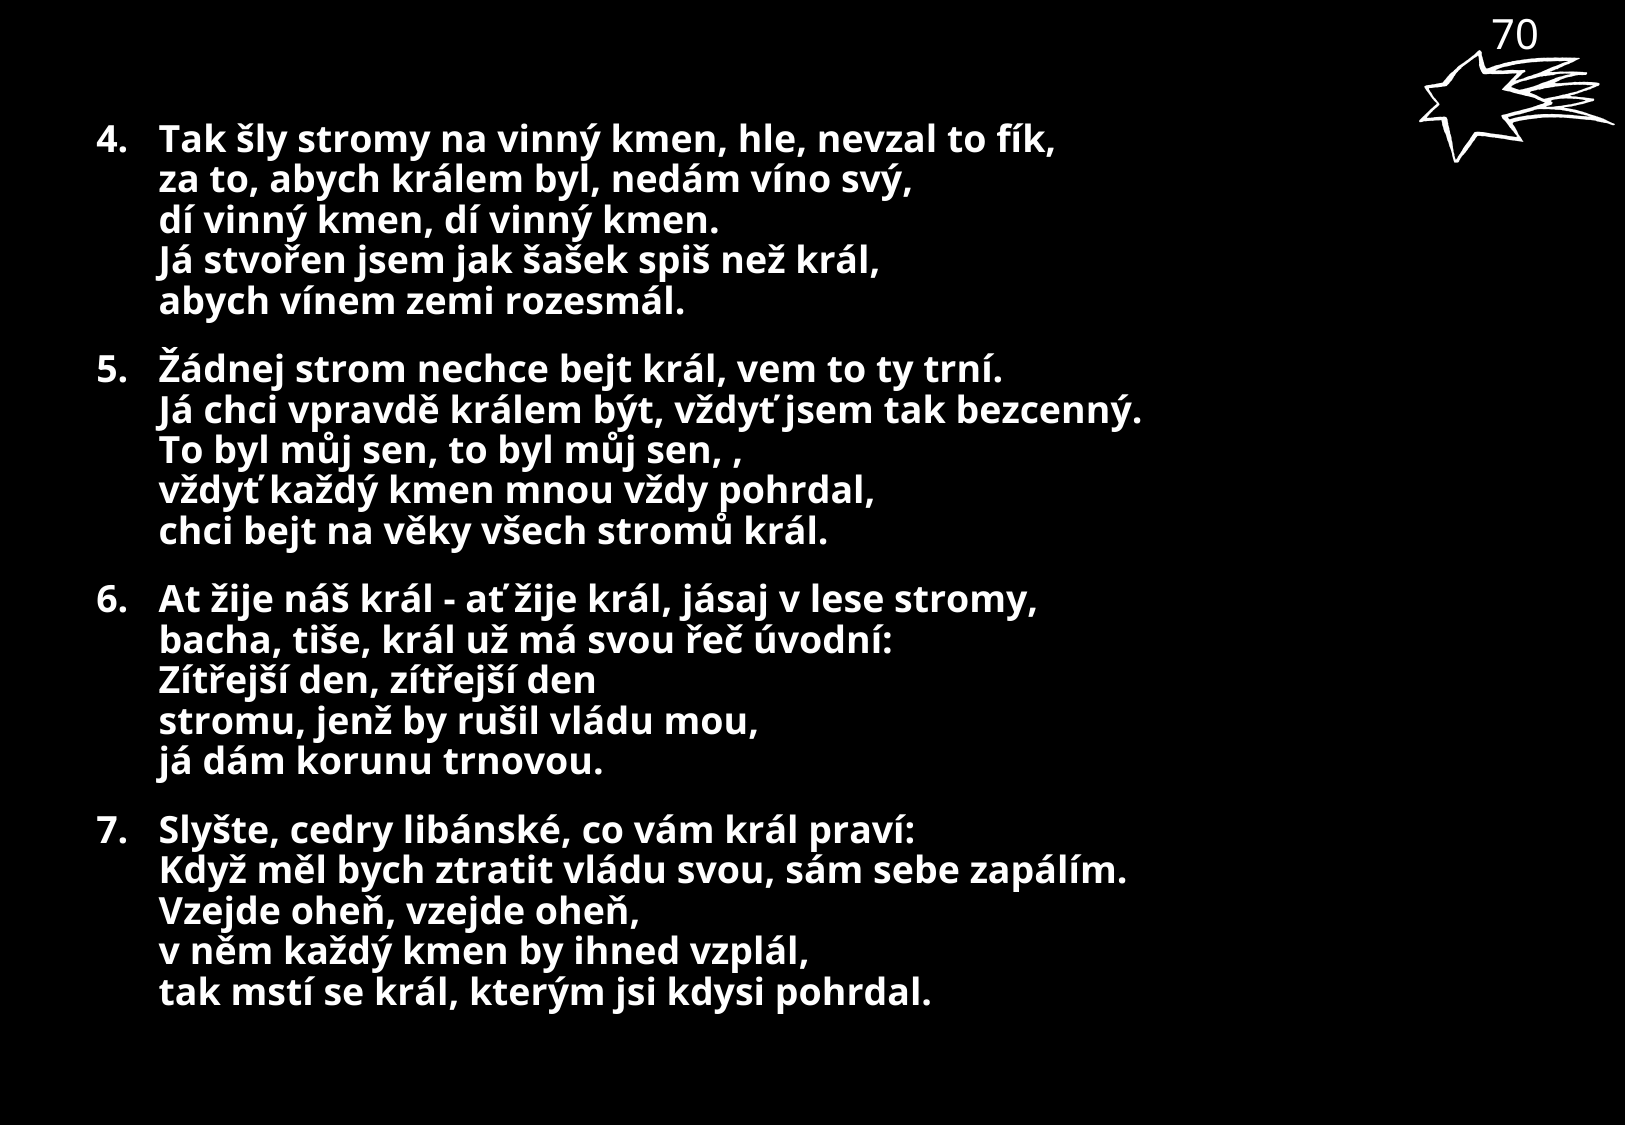

70
# 4. 	Tak šly stromy na vinný kmen, hle, nevzal to fík, za to, abych králem byl, nedám víno svý, dí vinný kmen, dí vinný kmen. Já stvořen jsem jak šašek spiš než král, abych vínem zemi rozesmál.
5. 	Žádnej strom nechce bejt král, vem to ty trní.
Já chci vpravdě králem být, vždyť jsem tak bezcenný.
To byl můj sen, to byl můj sen, ‚
vždyť každý kmen mnou vždy pohrdal,
chci bejt na věky všech stromů král.
6. 	At žije náš král - ať žije král, jásaj v lese stromy,
bacha, tiše, král už má svou řeč úvodní:
Zítřejší den, zítřejší den
stromu, jenž by rušil vládu mou,
já dám korunu trnovou.
7. 	Slyšte, cedry libánské, co vám král praví:
Když měl bych ztratit vládu svou, sám sebe zapálím.
Vzejde oheň, vzejde oheň,
v něm každý kmen by ihned vzplál,
tak mstí se král, kterým jsi kdysi pohrdal.